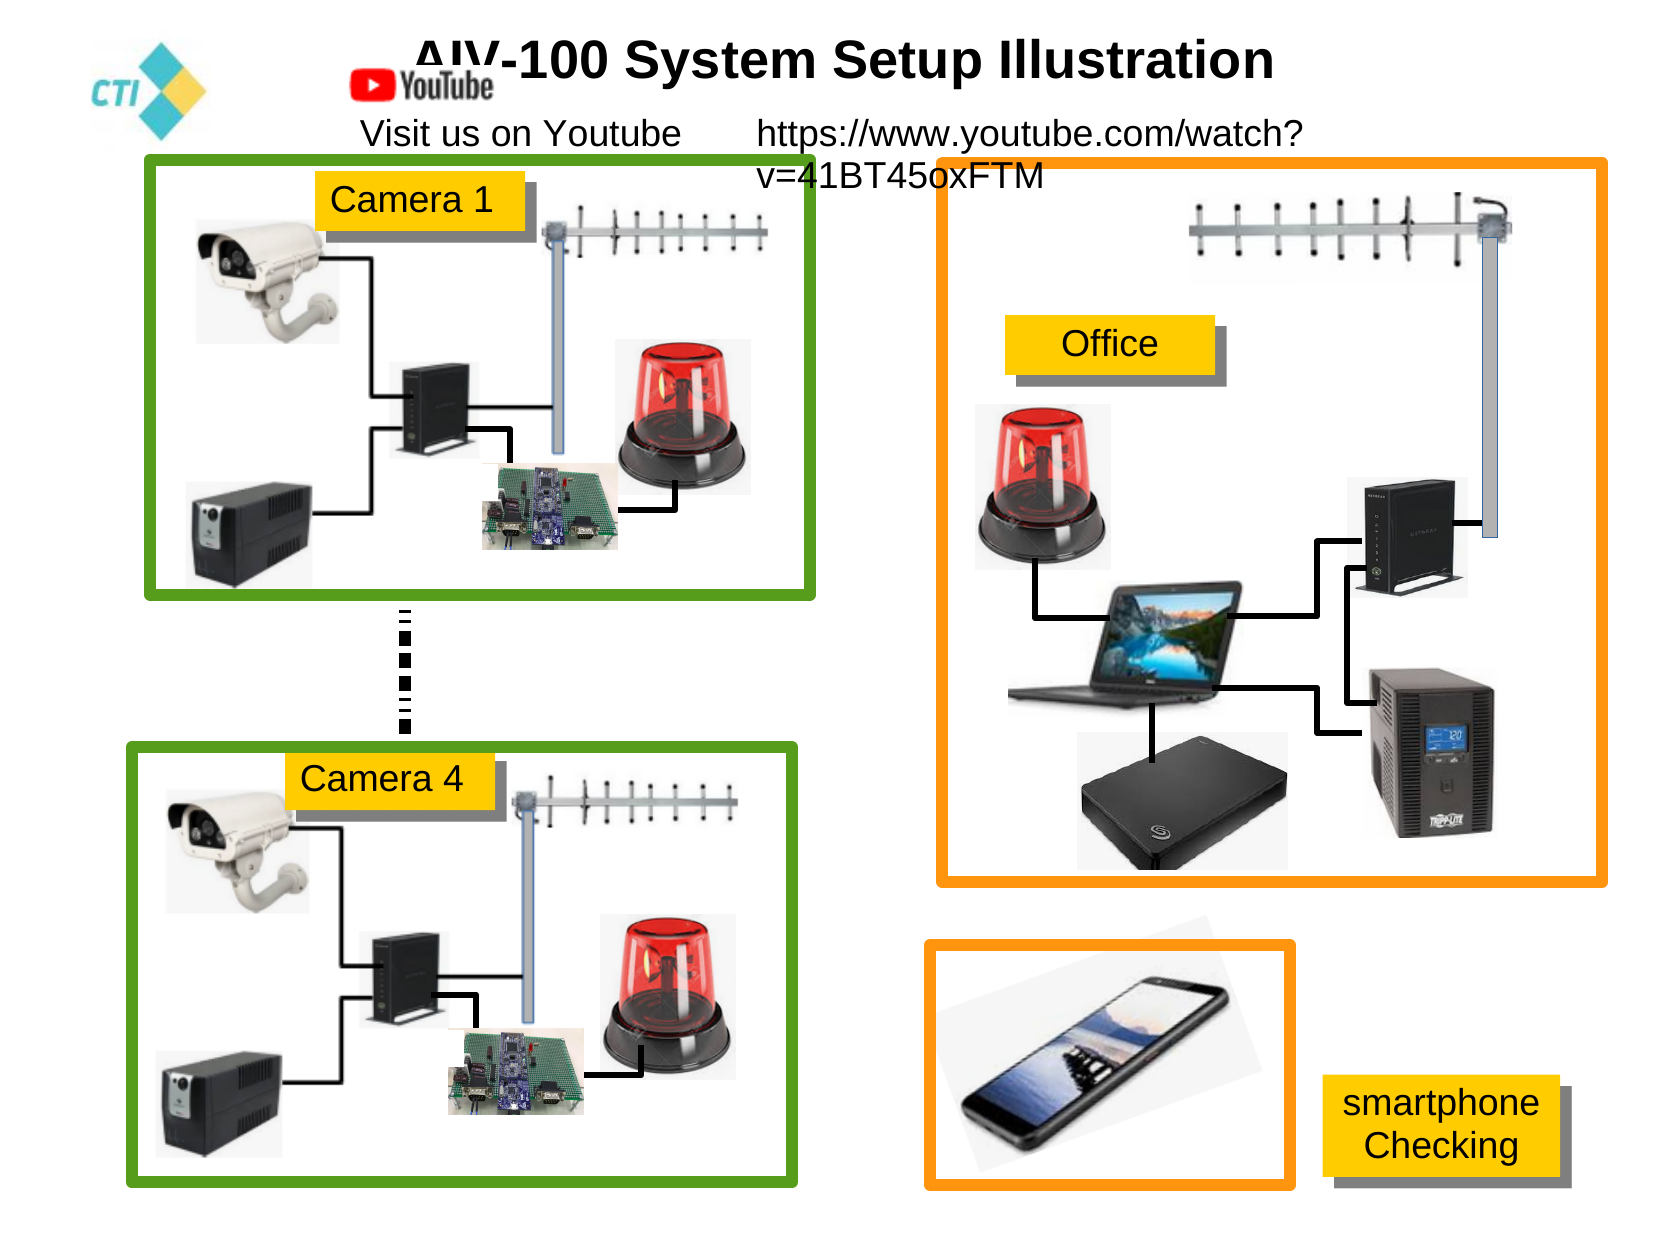

AIV-100 System Setup Illustration
https://www.youtube.com/watch?v=41BT45oxFTM
Visit us on Youtube
Camera 1
Office
Camera 4
smartphone
Checking